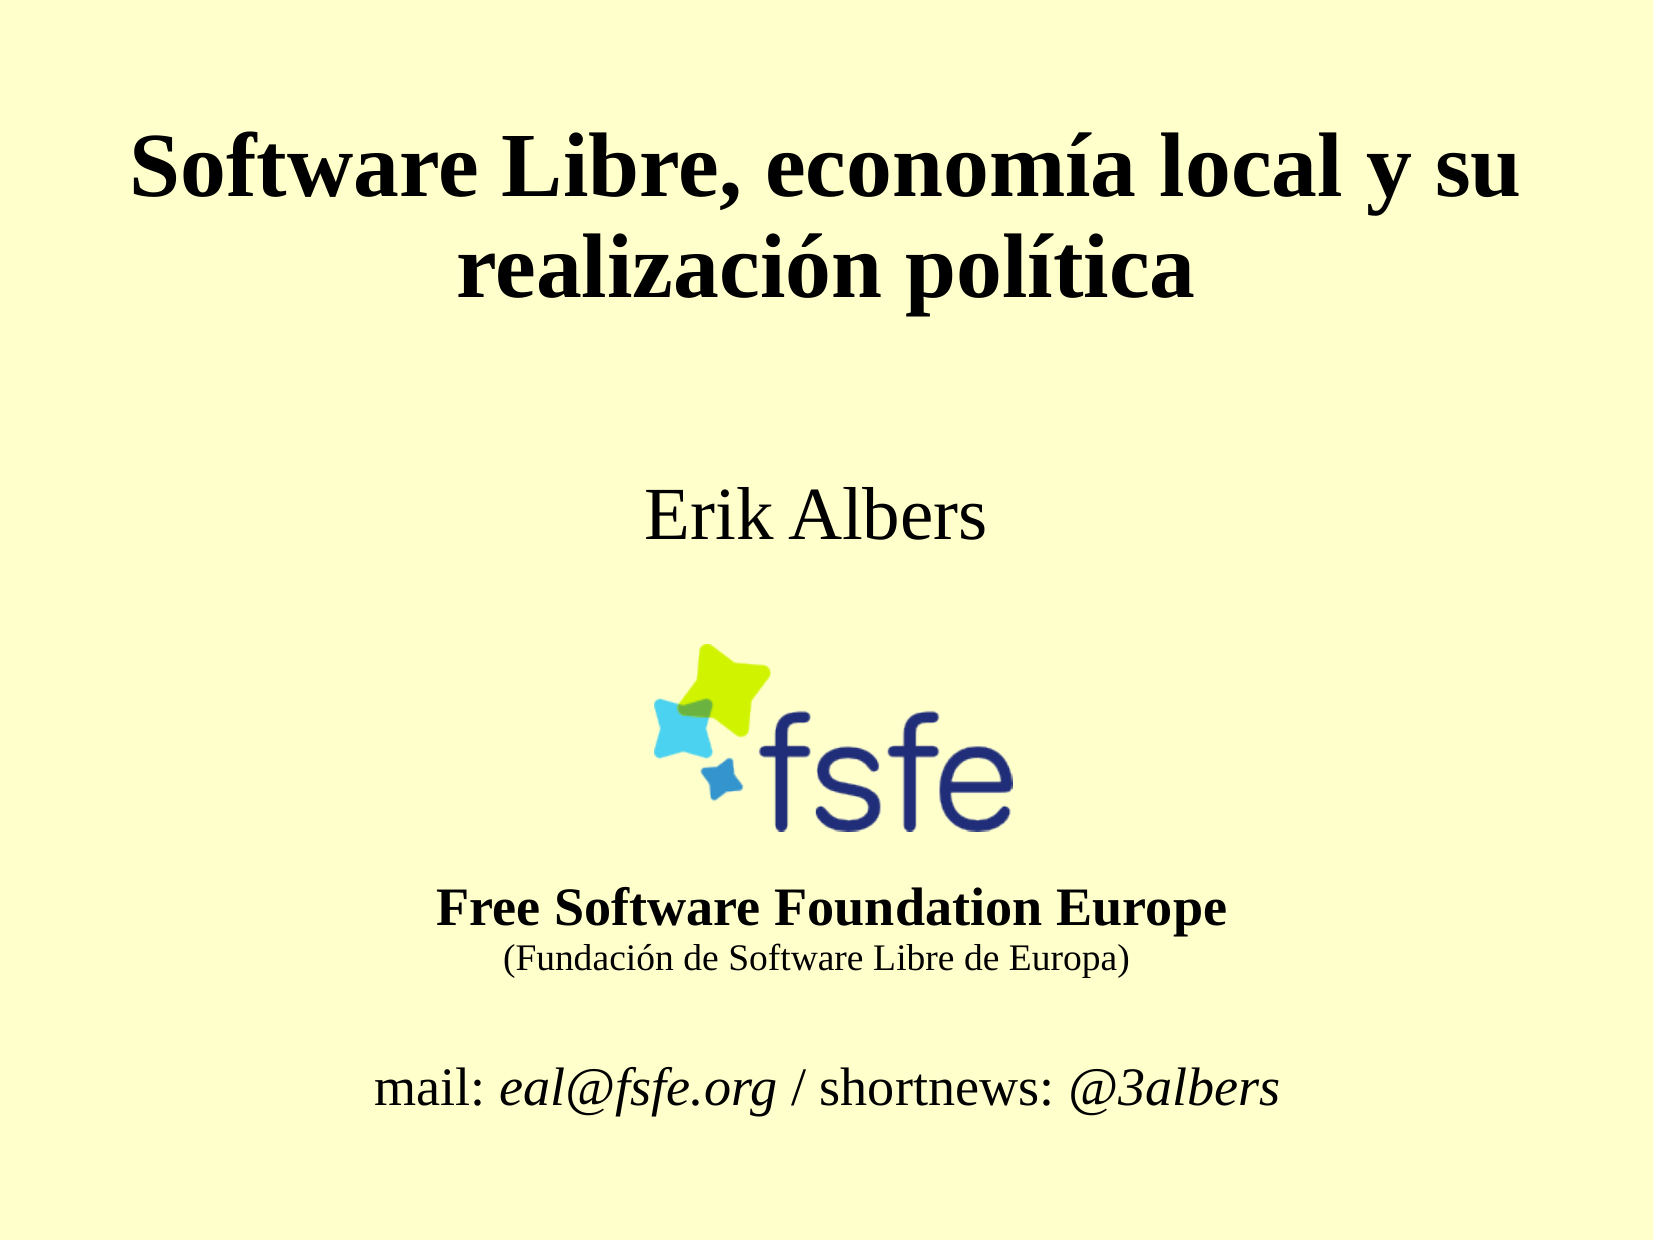

# Software Libre, economía local y su realización política
Erik Albers
Free Software Foundation Europe
 (Fundación de Software Libre de Europa)
mail: eal@fsfe.org / shortnews: @3albers